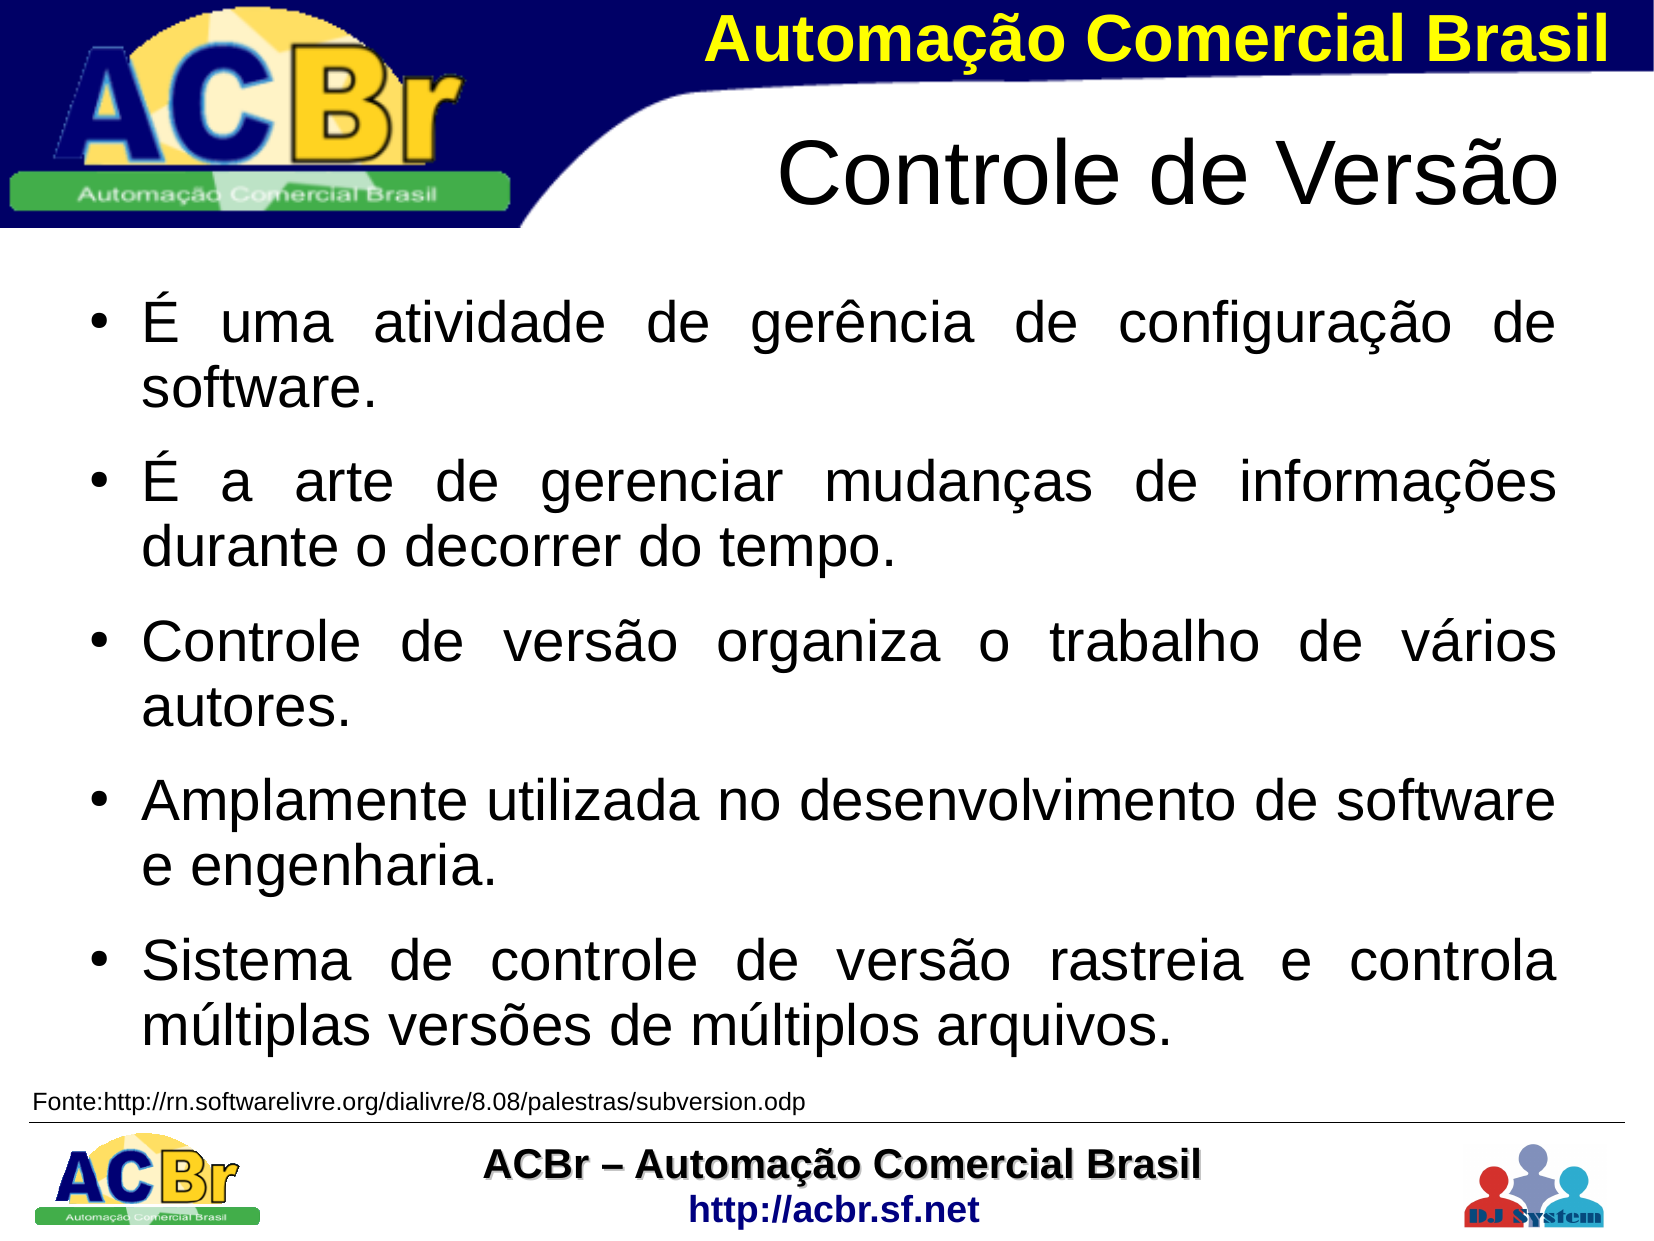

# Controle de Versão
É uma atividade de gerência de configuração de software.
É a arte de gerenciar mudanças de informações durante o decorrer do tempo.
Controle de versão organiza o trabalho de vários autores.
Amplamente utilizada no desenvolvimento de software e engenharia.
Sistema de controle de versão rastreia e controla múltiplas versões de múltiplos arquivos.
Fonte:http://rn.softwarelivre.org/dialivre/8.08/palestras/subversion.odp